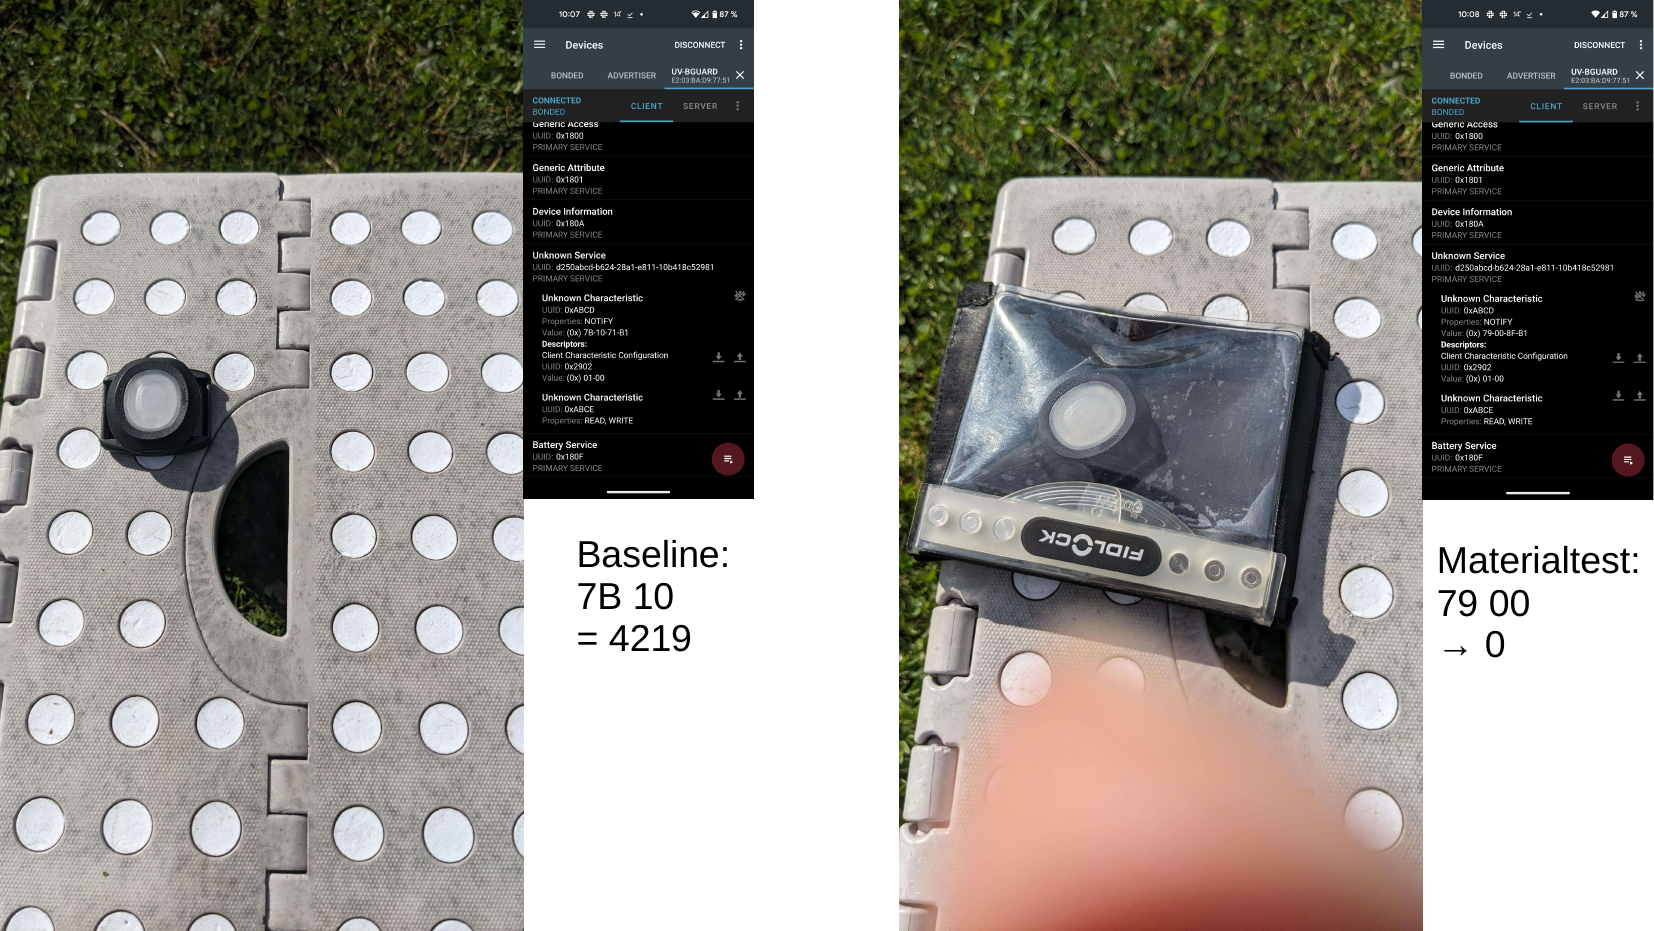

Baseline:
7B 10
= 4219
Materialtest:
79 00
→ 0